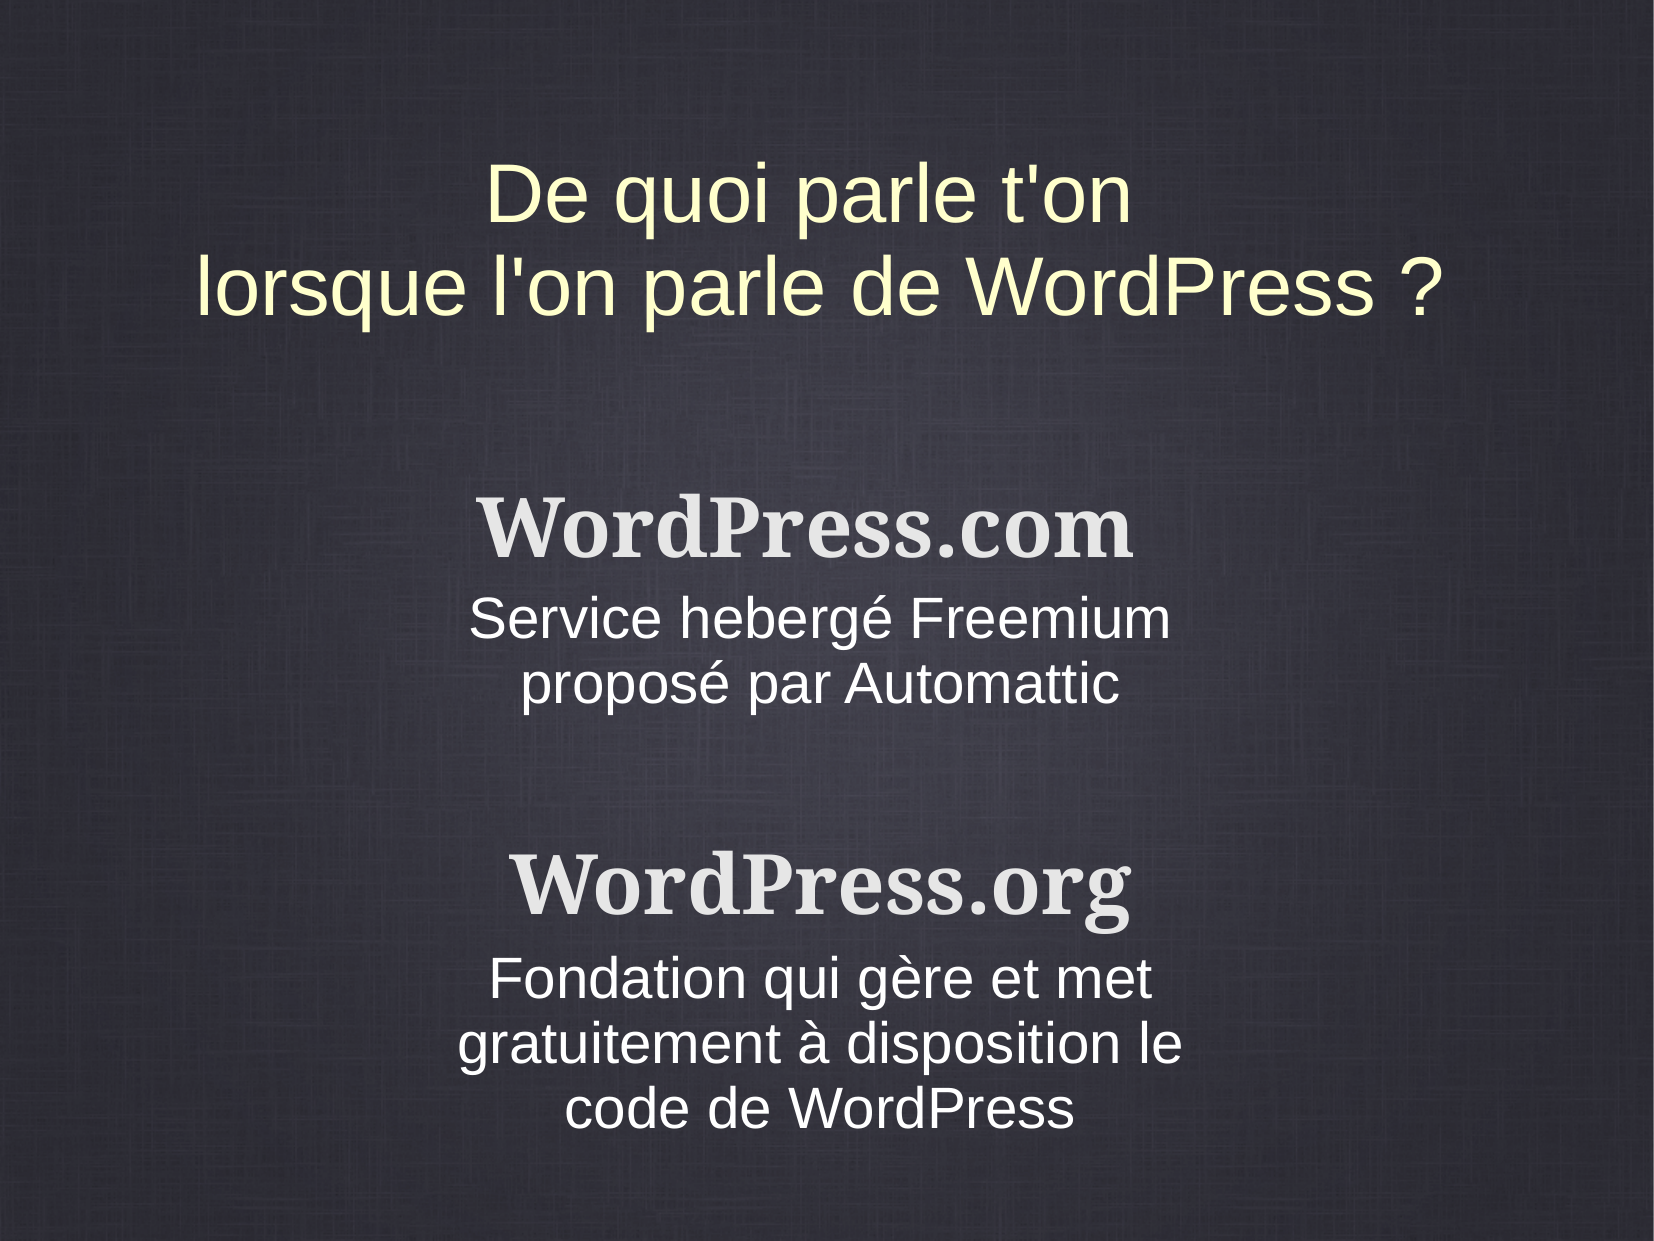

De quoi parle t'on
lorsque l'on parle de WordPress ?
WordPress.com
Service hebergé Freemium proposé par Automattic
WordPress.org
Fondation qui gère et met gratuitement à disposition le code de WordPress